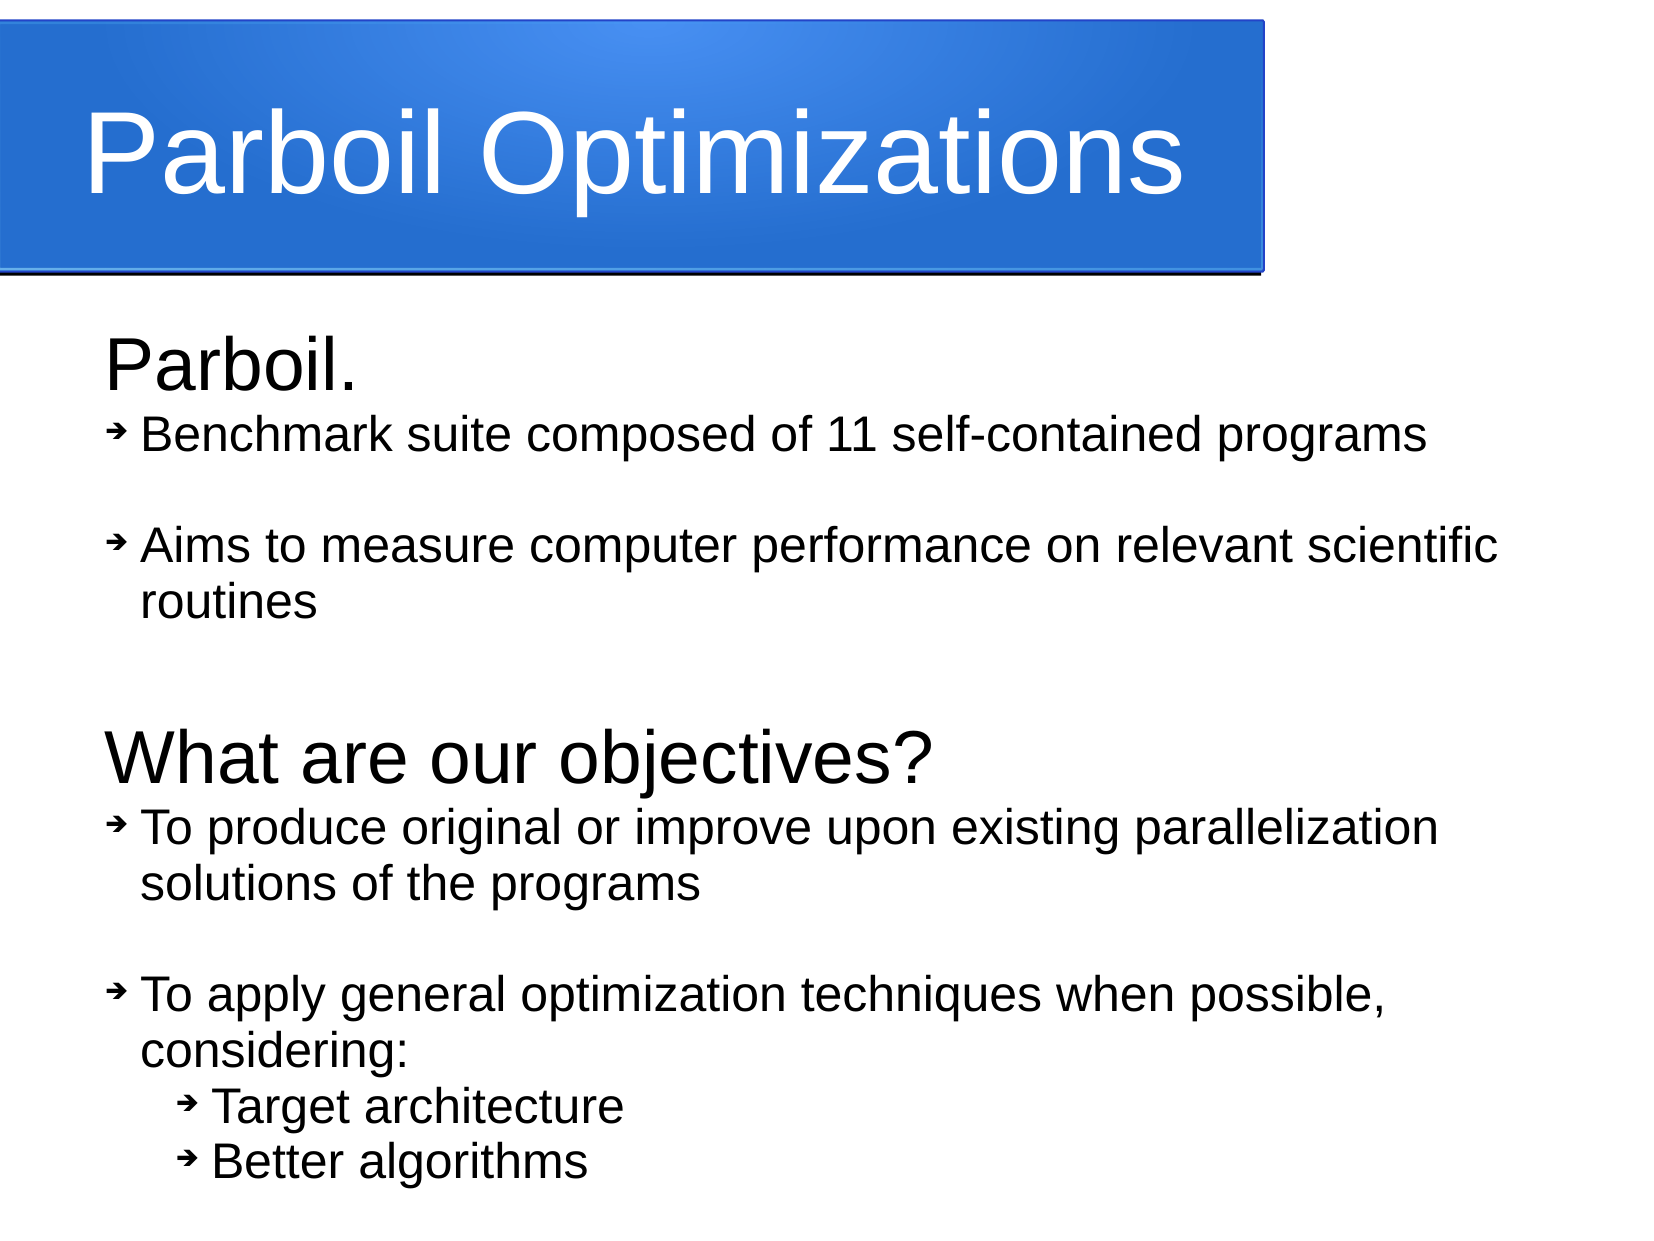

# Parboil Optimizations
Parboil.
Benchmark suite composed of 11 self-contained programs
Aims to measure computer performance on relevant scientific routines
What are our objectives?
To produce original or improve upon existing parallelization solutions of the programs
To apply general optimization techniques when possible, considering:
Target architecture
Better algorithms